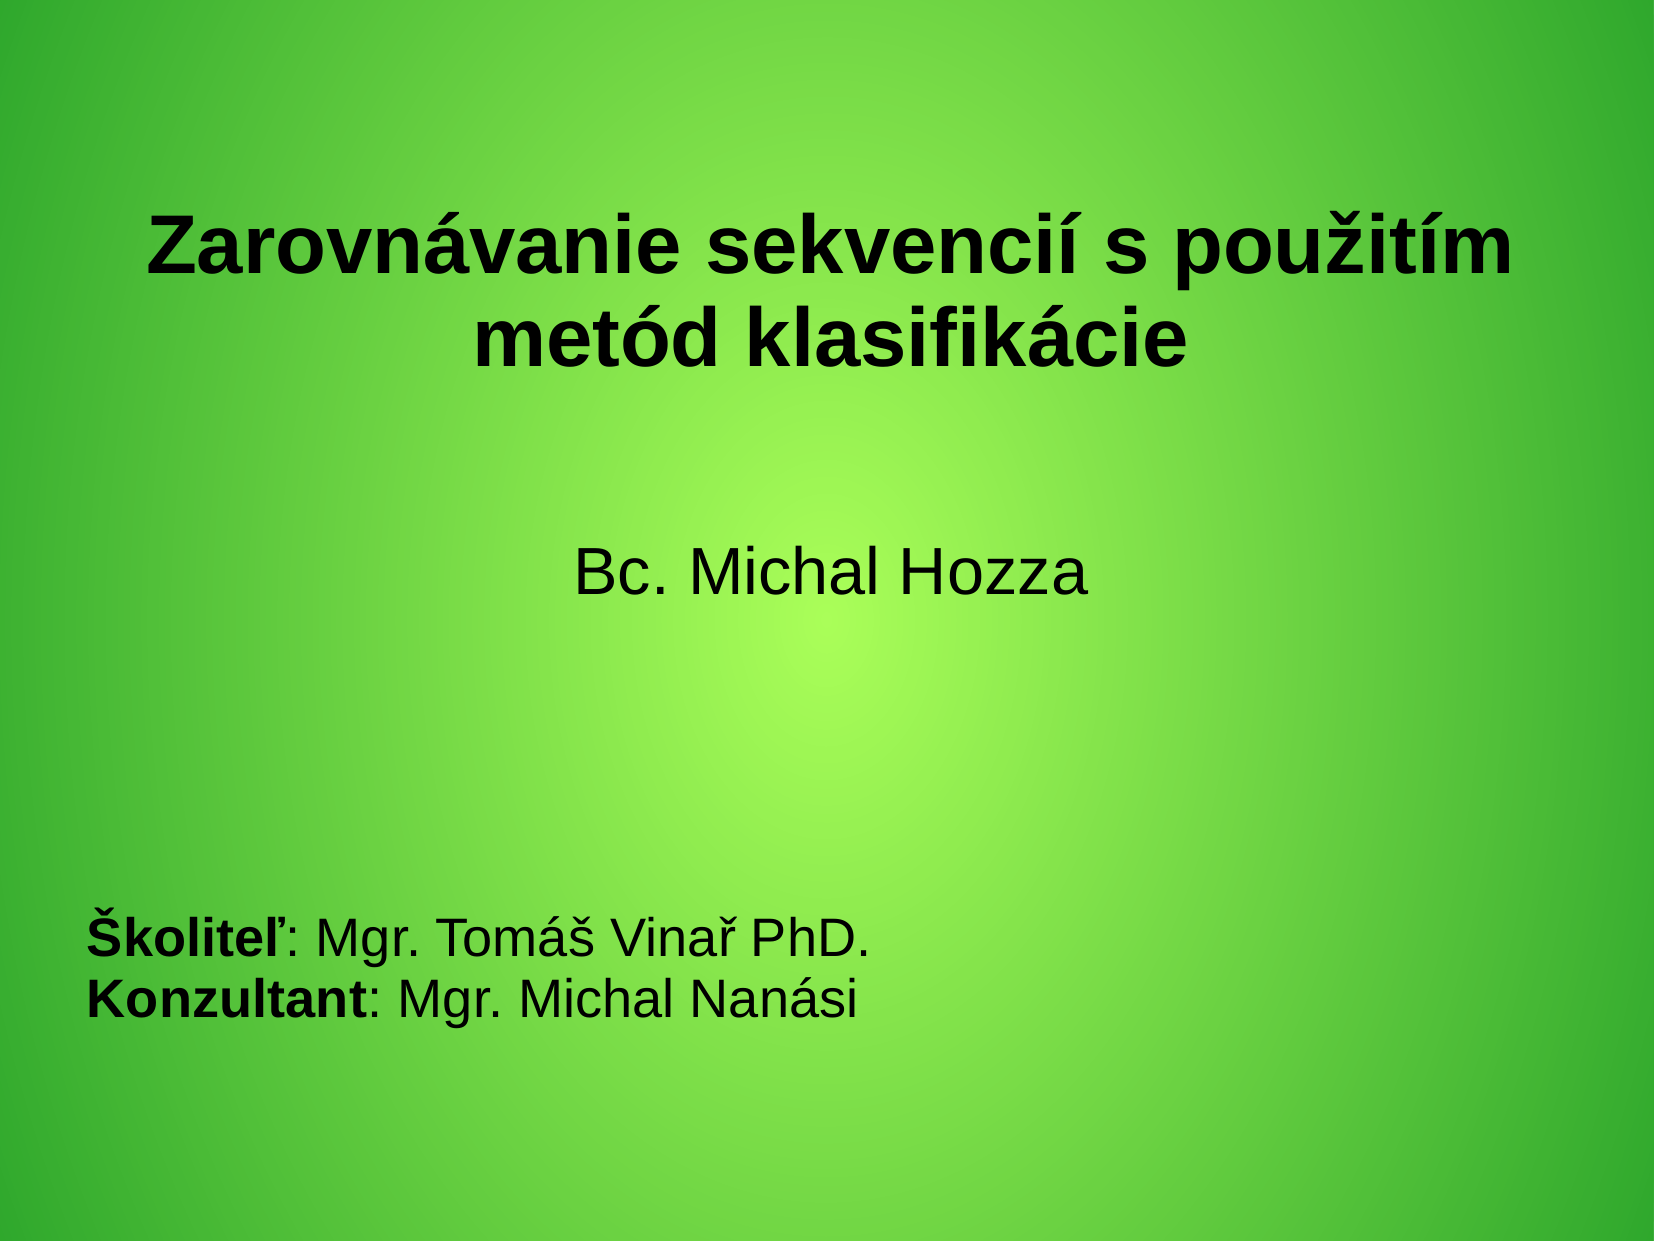

# Zarovnávanie sekvencií s použitím metód klasifikácie
Bc. Michal Hozza
Školiteľ: Mgr. Tomáš Vinař PhD.
Konzultant: Mgr. Michal Nanási